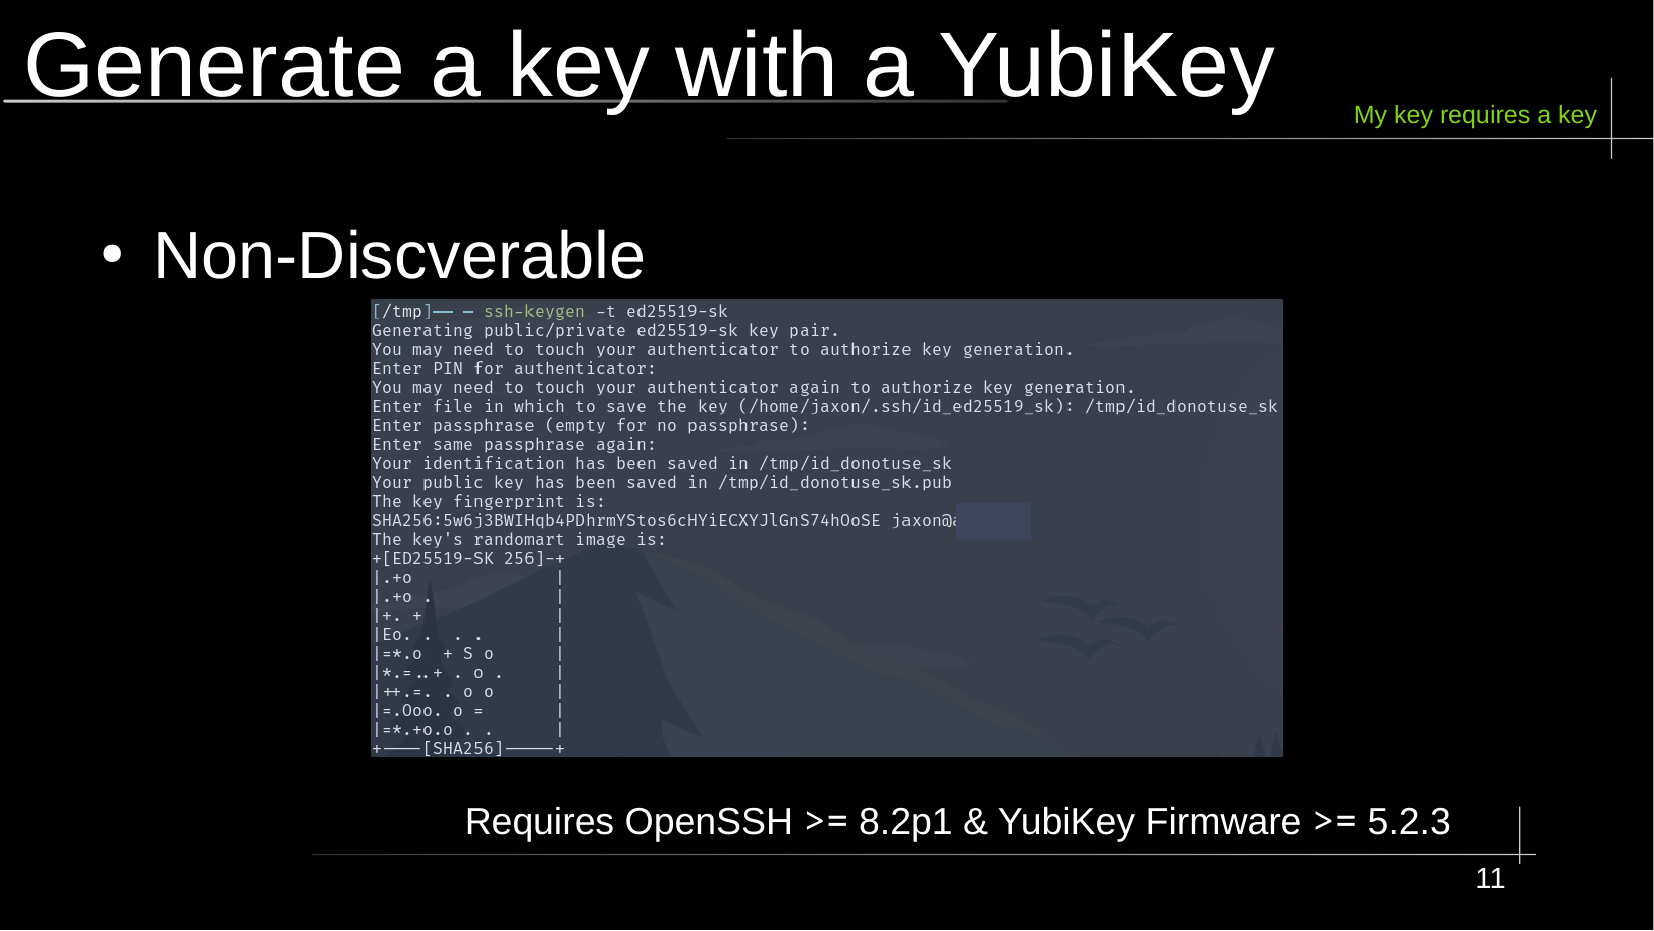

# Generate a key with a YubiKey
My key requires a key
Non-Discverable
Requires OpenSSH >= 8.2p1 & YubiKey Firmware >= 5.2.3
11